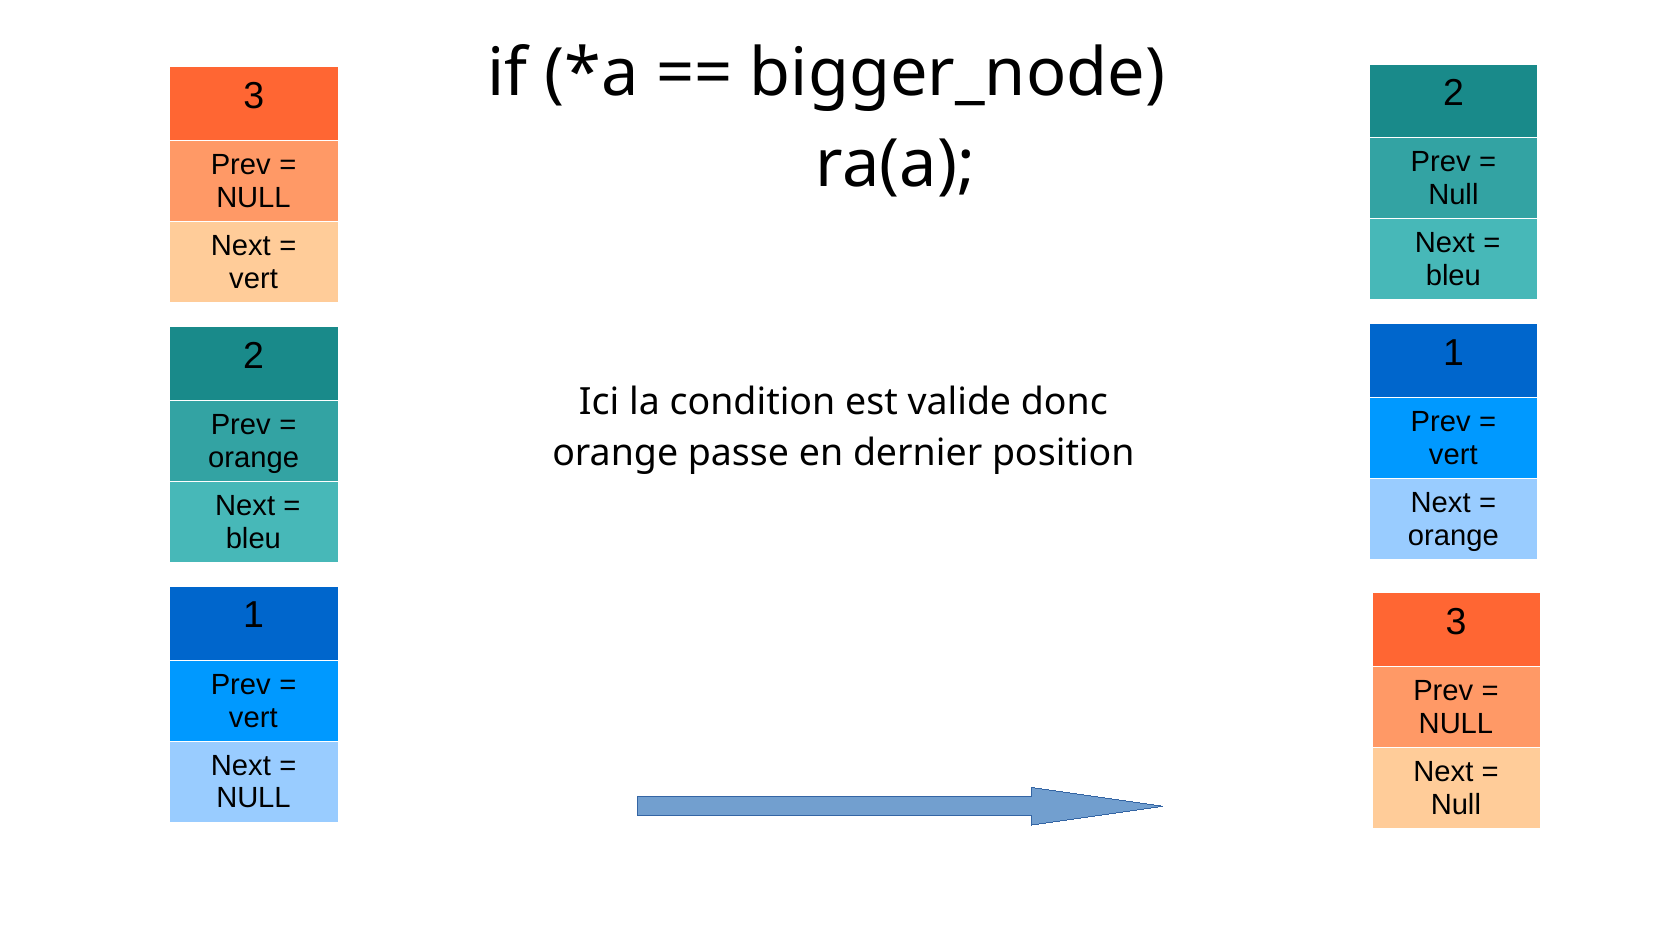

# if (*a == bigger_node) ra(a);
| 2 |
| --- |
| Prev = orange |
| Next = bleu |
| 2 |
| --- |
| Prev = Null |
| Next = bleu |
| 3 |
| --- |
| Prev = NULL |
| Next = vert |
| 1 |
| --- |
| Prev = vert |
| Next = NULL |
| 1 |
| --- |
| Prev = vert |
| Next = orange |
| 2 |
| --- |
| Prev = orange |
| Next = bleu |
Ici la condition est valide donc orange passe en dernier position
| 1 |
| --- |
| Prev = vert |
| Next = NULL |
| 3 |
| --- |
| Prev = NULL |
| Next = Null |